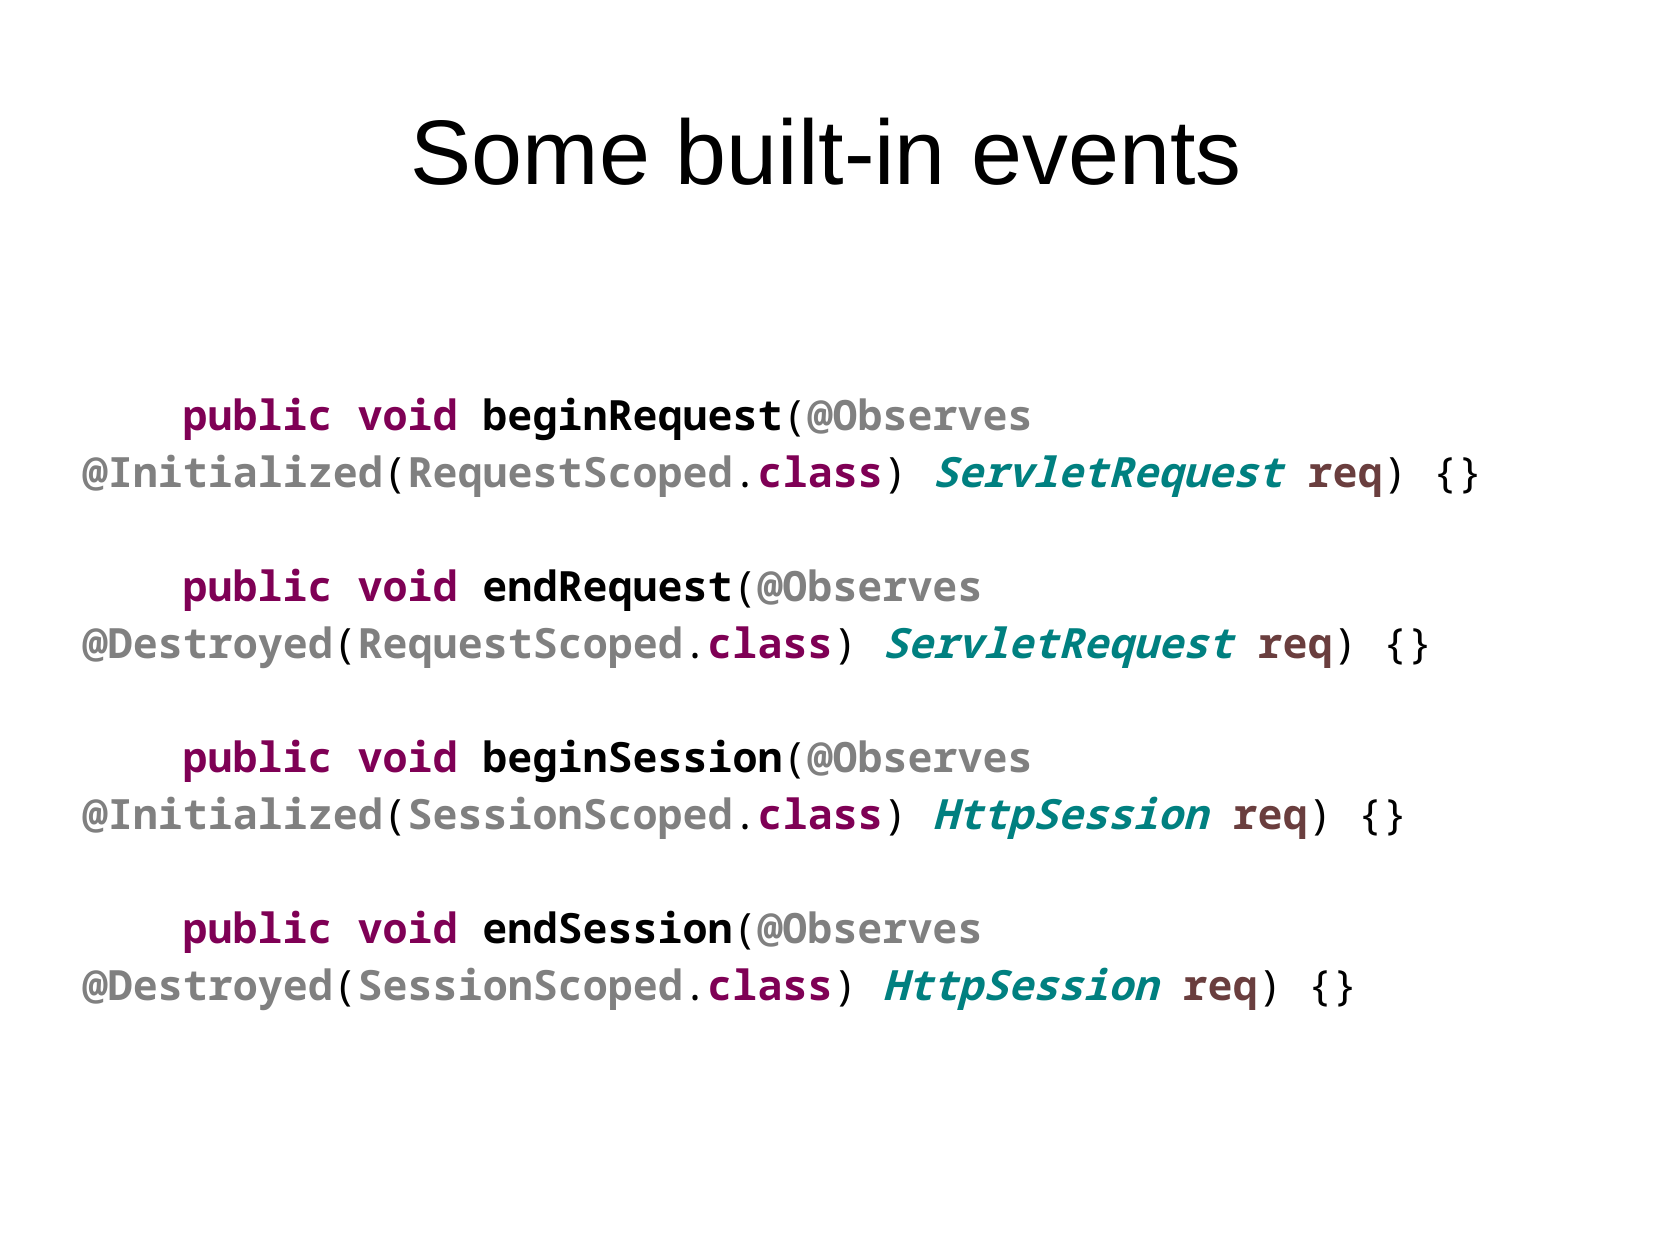

# Some built-in events
 public void beginRequest(@Observes @Initialized(RequestScoped.class) ServletRequest req) {}
 public void endRequest(@Observes @Destroyed(RequestScoped.class) ServletRequest req) {}
 public void beginSession(@Observes @Initialized(SessionScoped.class) HttpSession req) {}
 public void endSession(@Observes @Destroyed(SessionScoped.class) HttpSession req) {}